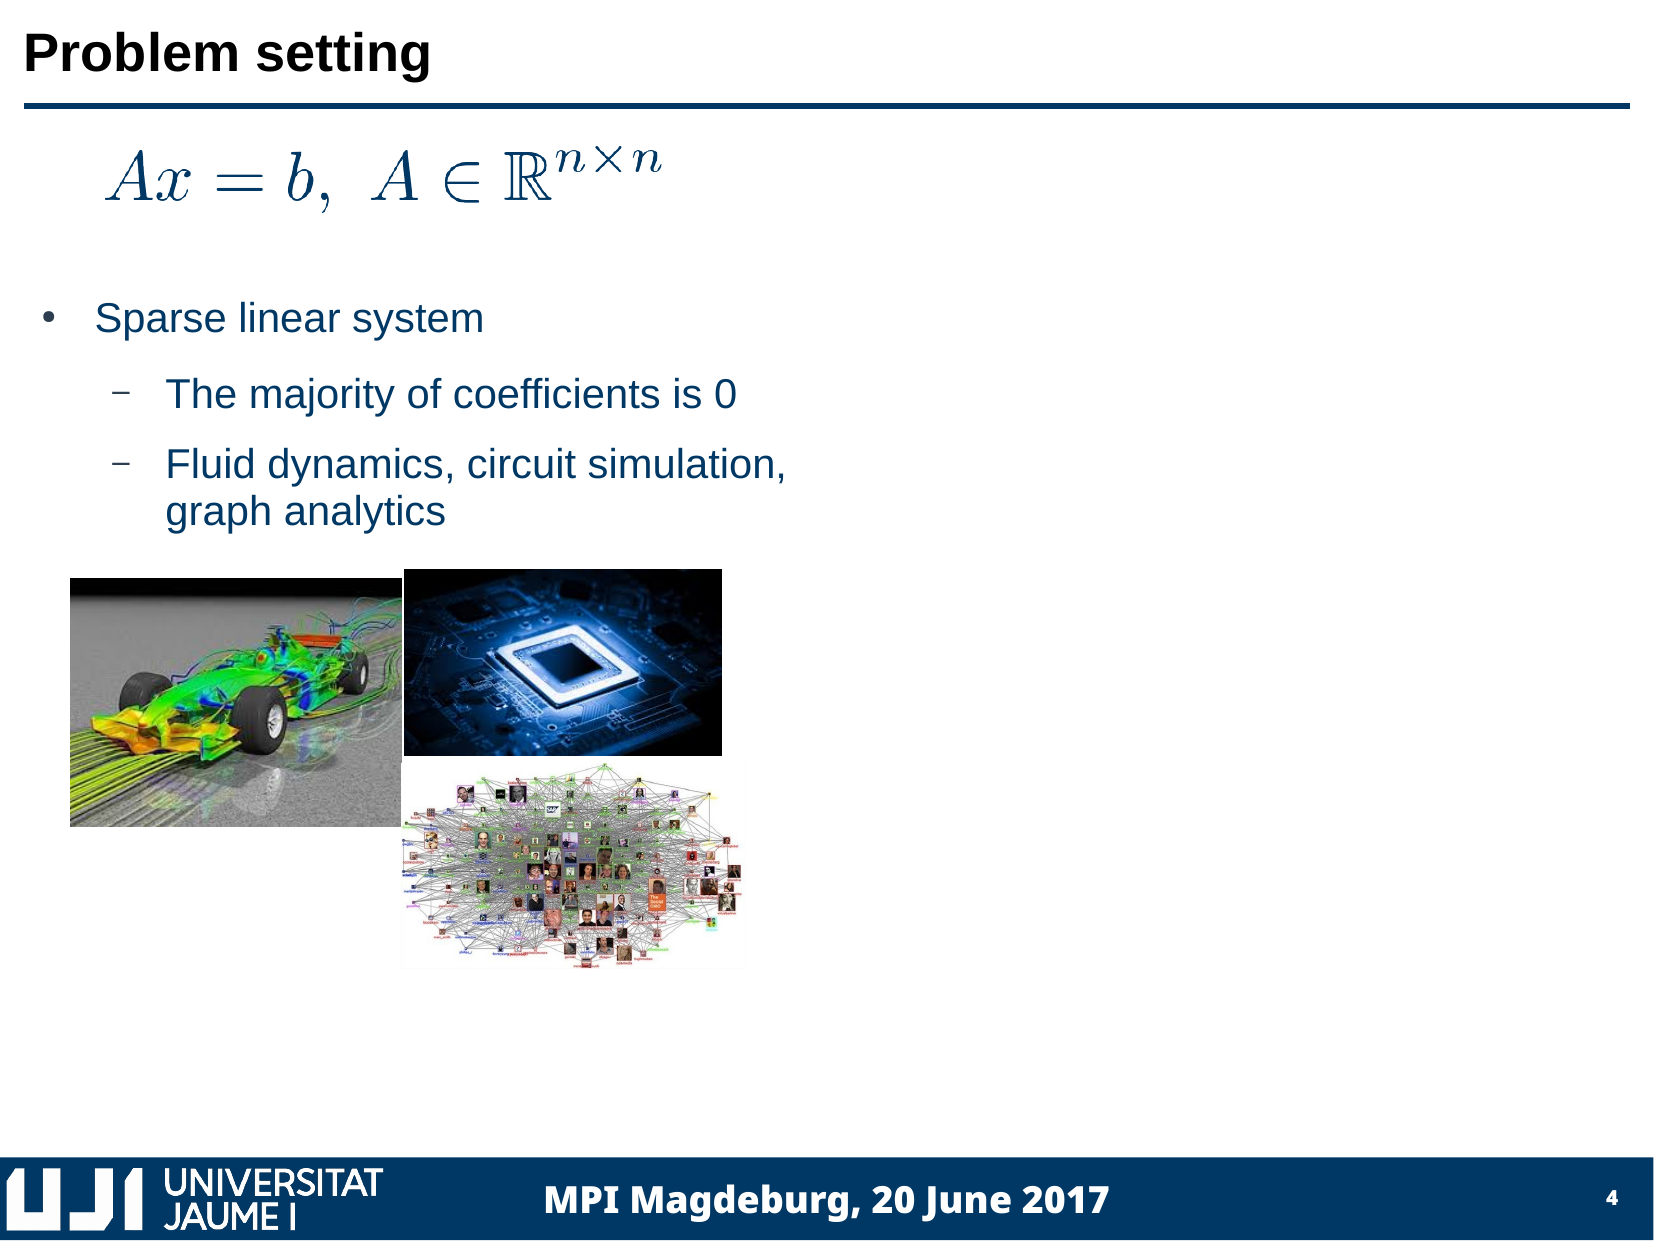

# Problem setting
Sparse linear system
The majority of coefficients is 0
Fluid dynamics, circuit simulation, graph analytics
MPI Magdeburg, 20 June 2017
4